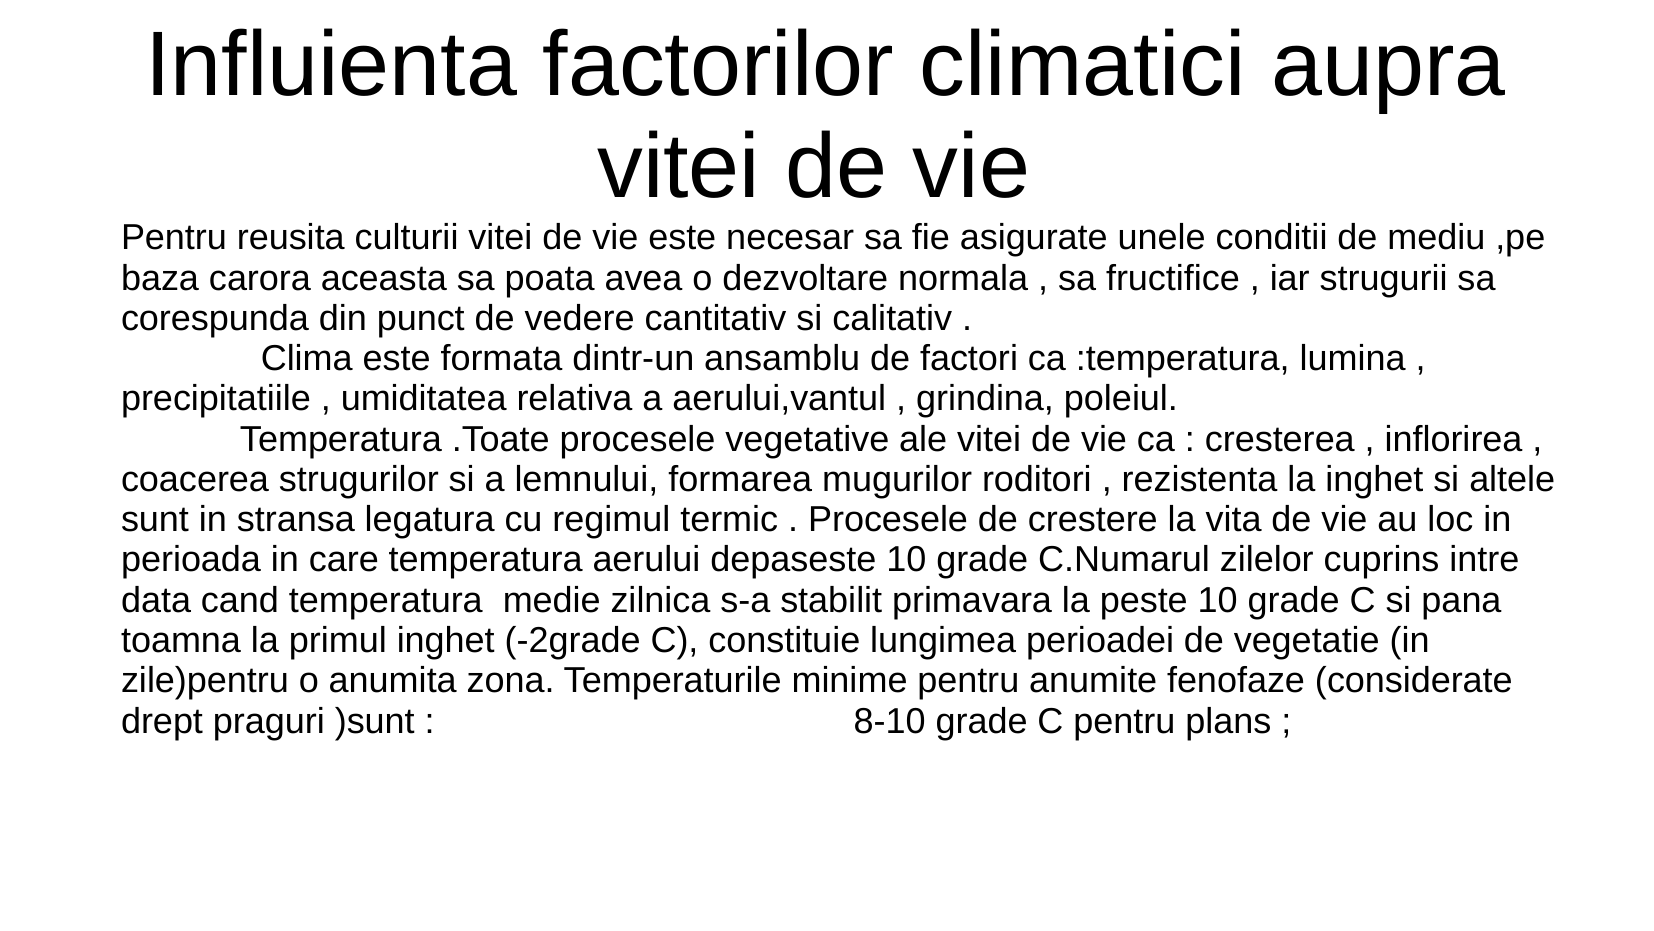

# Influienta factorilor climatici aupra vitei de vie
Pentru reusita culturii vitei de vie este necesar sa fie asigurate unele conditii de mediu ,pe baza carora aceasta sa poata avea o dezvoltare normala , sa fructifice , iar strugurii sa corespunda din punct de vedere cantitativ si calitativ . Clima este formata dintr-un ansamblu de factori ca :temperatura, lumina , precipitatiile , umiditatea relativa a aerului,vantul , grindina, poleiul. Temperatura .Toate procesele vegetative ale vitei de vie ca : cresterea , inflorirea , coacerea strugurilor si a lemnului, formarea mugurilor roditori , rezistenta la inghet si altele sunt in stransa legatura cu regimul termic . Procesele de crestere la vita de vie au loc in perioada in care temperatura aerului depaseste 10 grade C.Numarul zilelor cuprins intre data cand temperatura medie zilnica s-a stabilit primavara la peste 10 grade C si pana toamna la primul inghet (-2grade C), constituie lungimea perioadei de vegetatie (in zile)pentru o anumita zona. Temperaturile minime pentru anumite fenofaze (considerate drept praguri )sunt : 8-10 grade C pentru plans ;